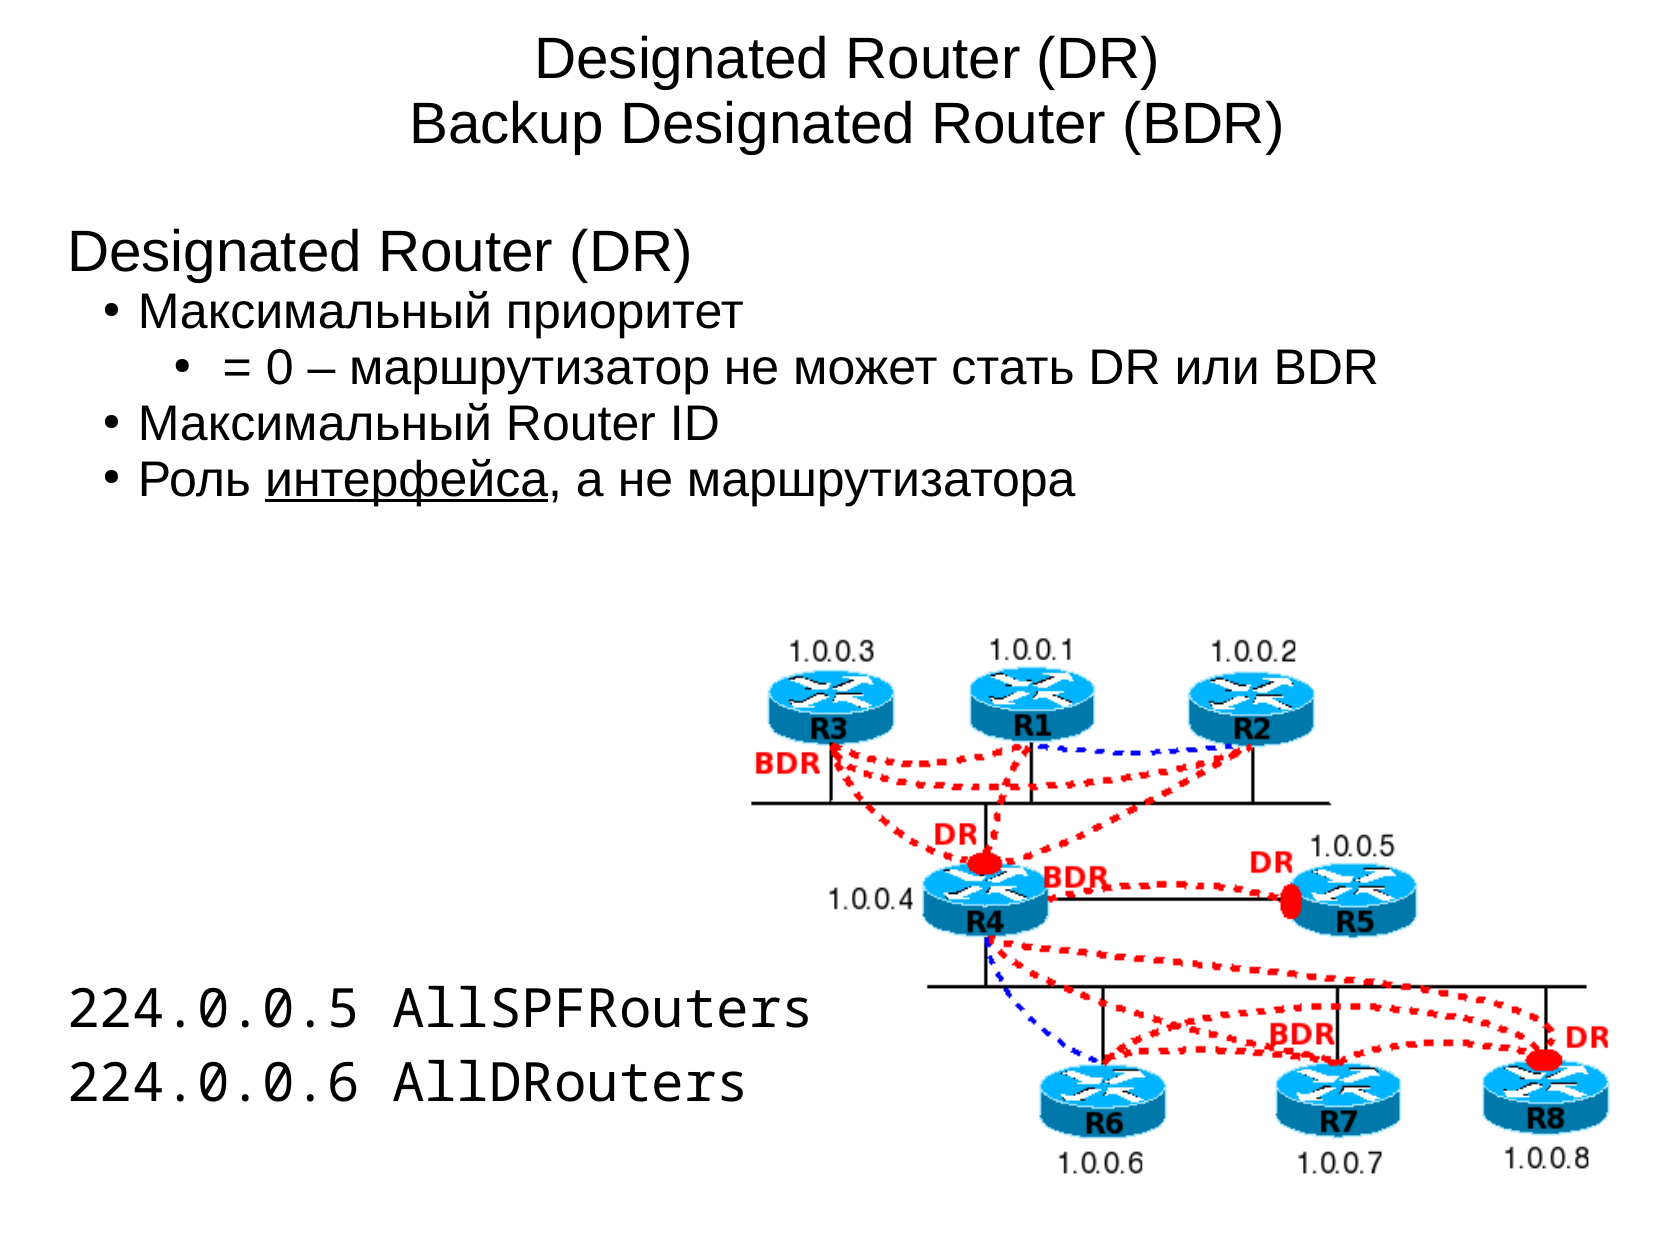

# Designated Router (DR) Backup Designated Router (BDR)
Designated Router (DR)
Максимальный приоритет
 = 0 – маршрутизатор не может стать DR или BDR
Максимальный Router ID
Роль интерфейса, а не маршрутизатора
224.0.0.5 AllSPFRouters
224.0.0.6 AllDRouters